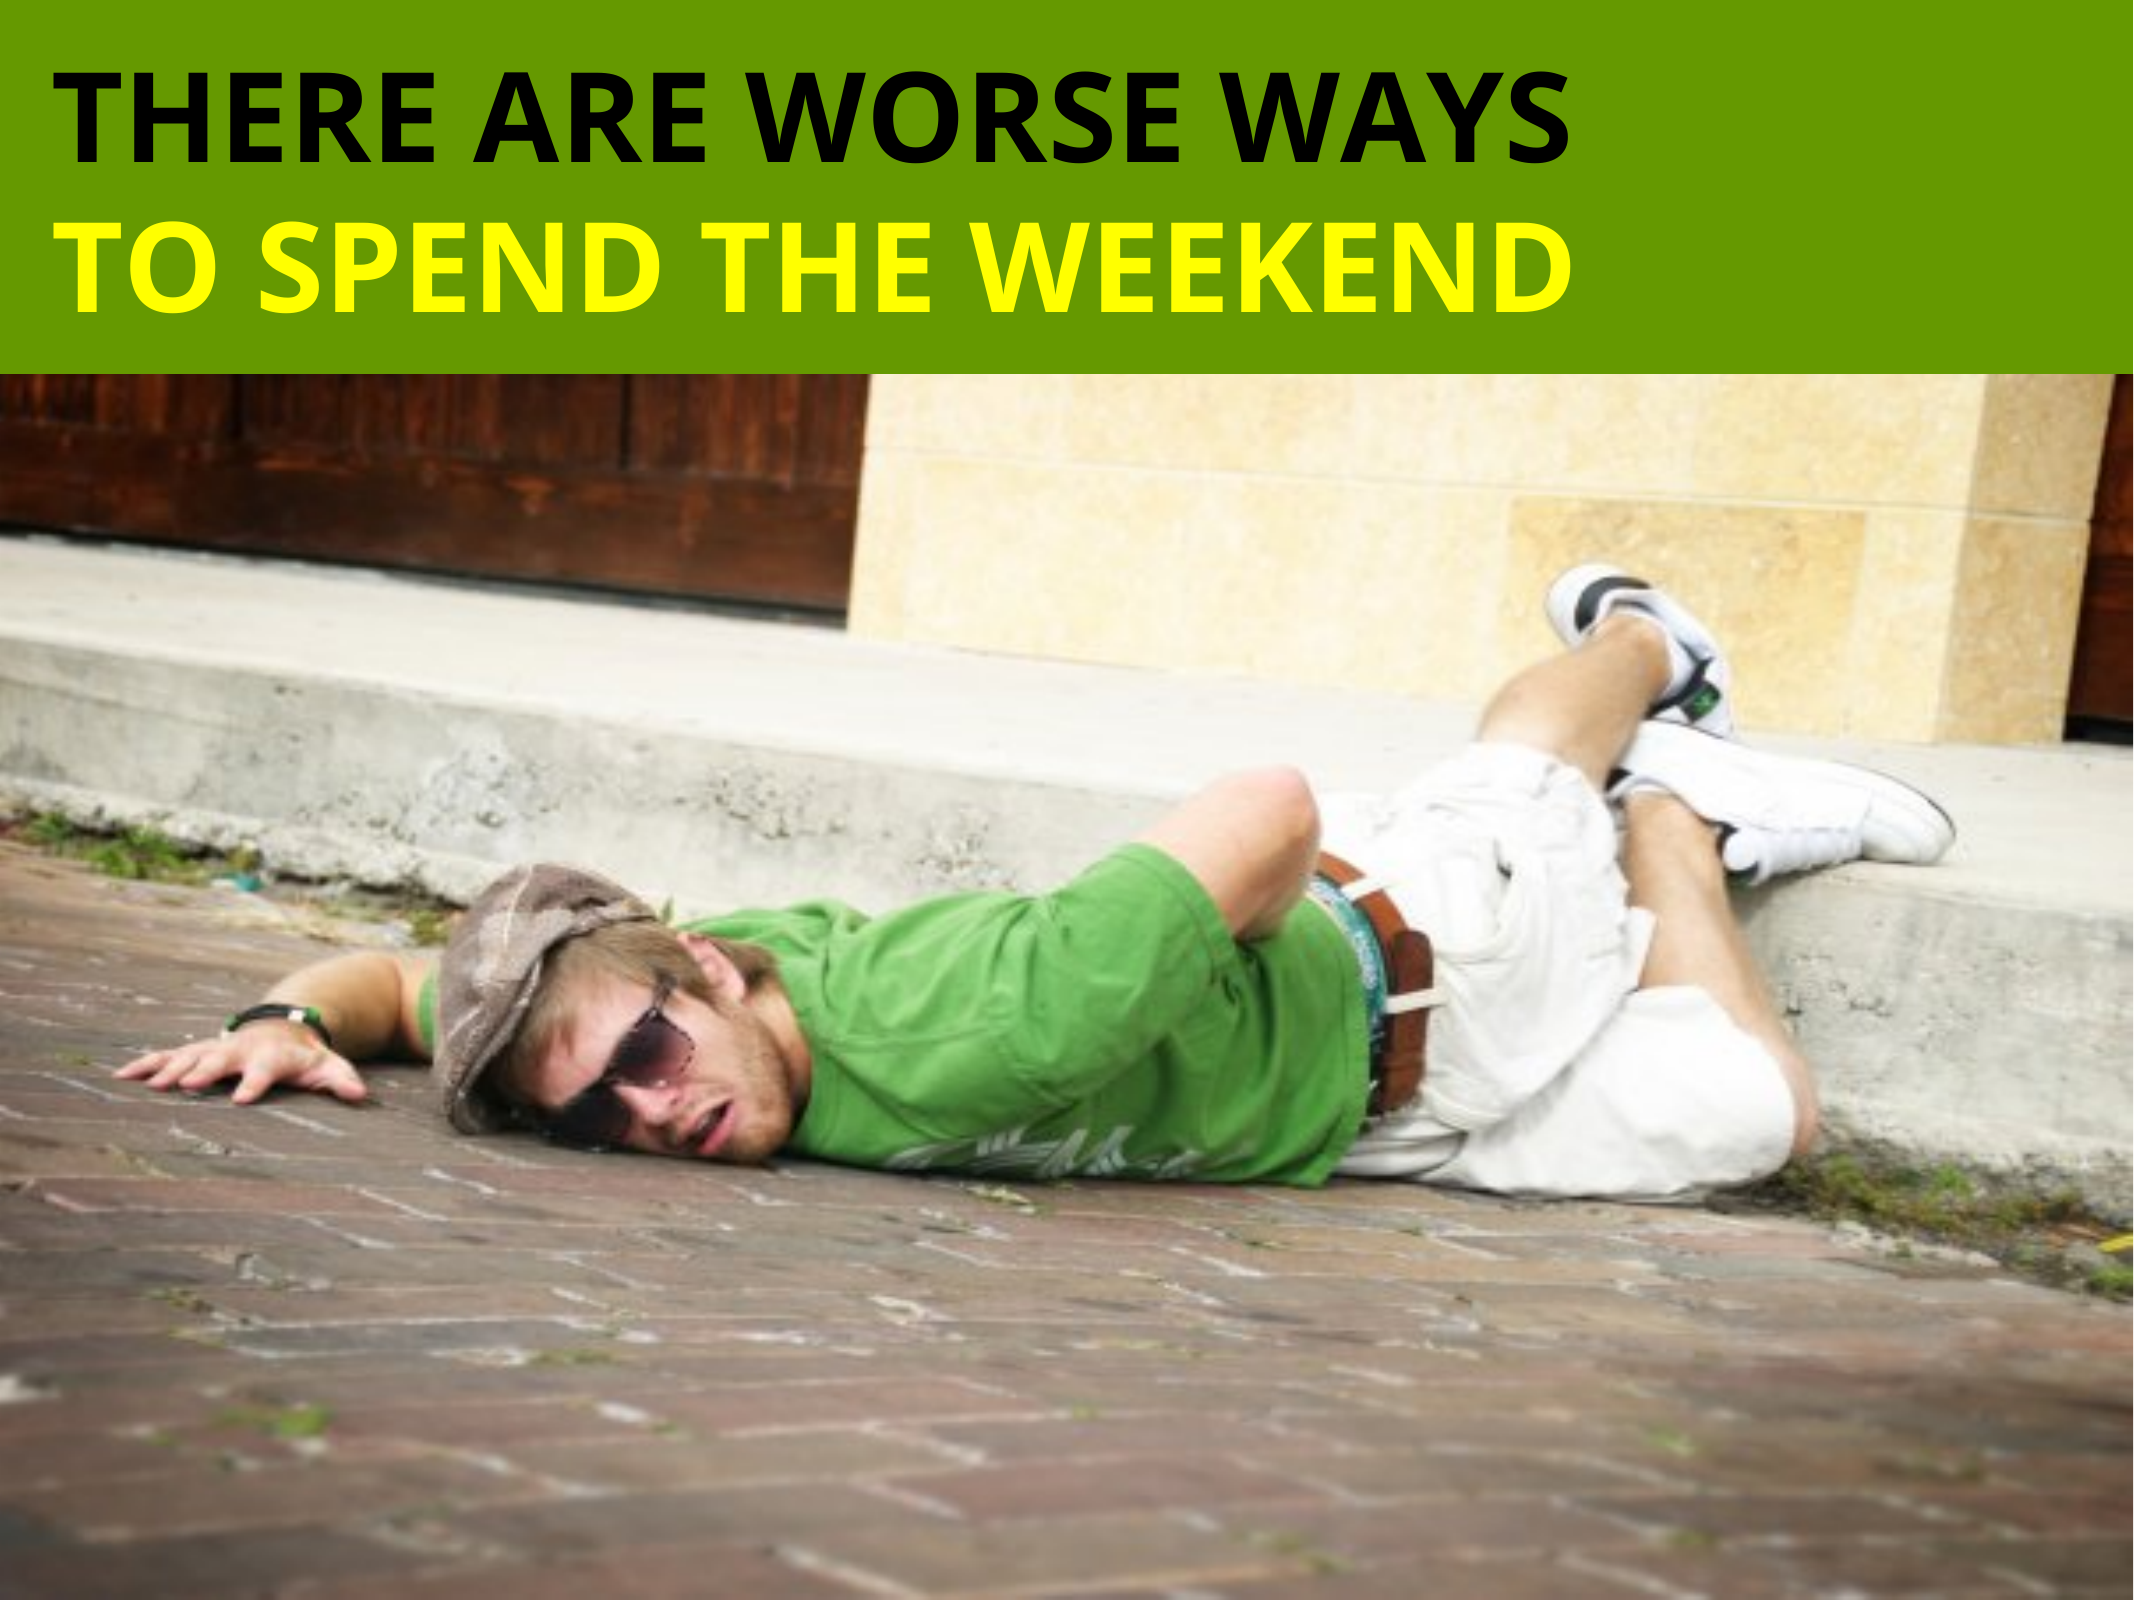

THERE ARE WORSE WAYS
TO SPEND THE WEEKEND